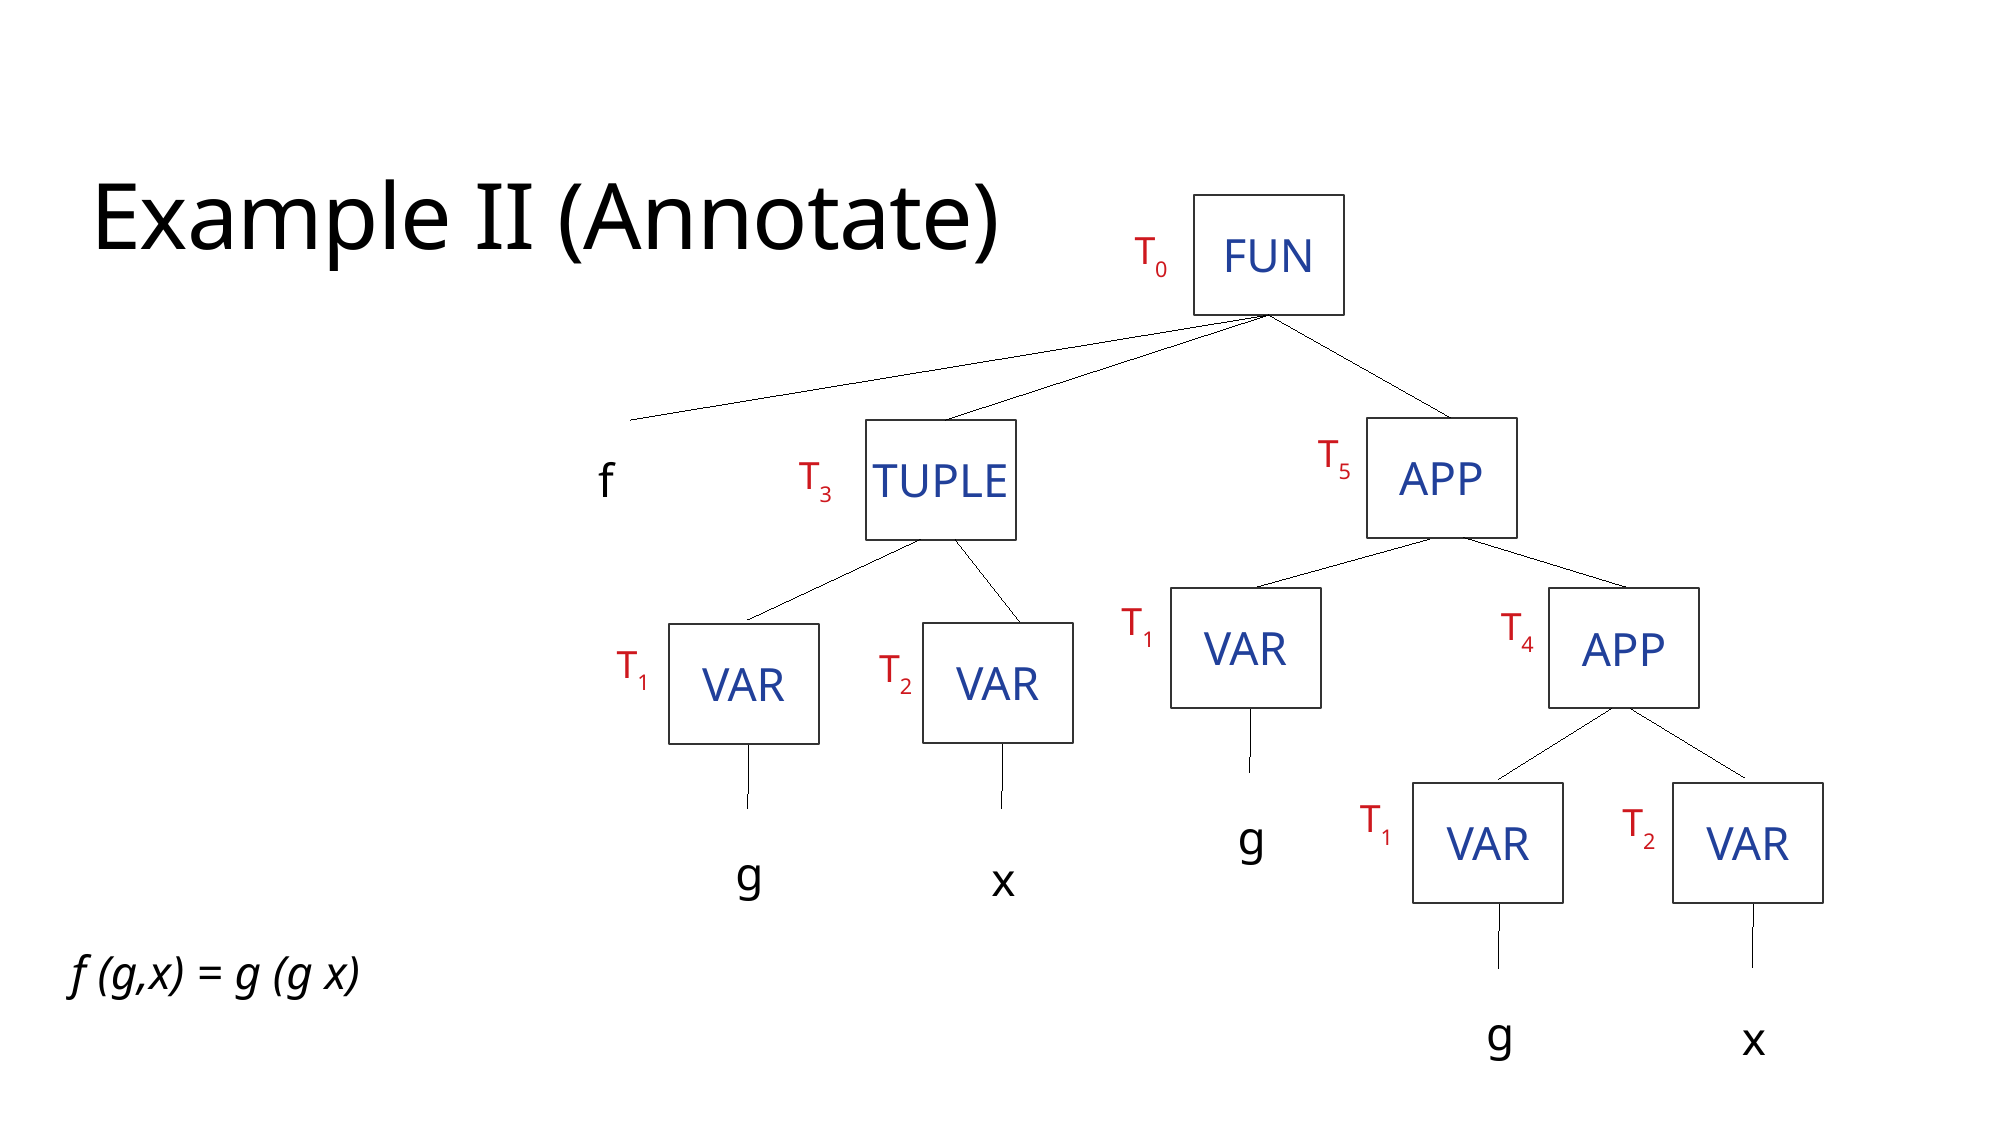

# Example II (Annotate)
FUN
T0
APP
T5
f
TUPLE
T3
T1
VAR
APP
T4
VAR
VAR
T1
T2
g
VAR
VAR
T1
T2
g
x
f (g,x) = g (g x)
g
x